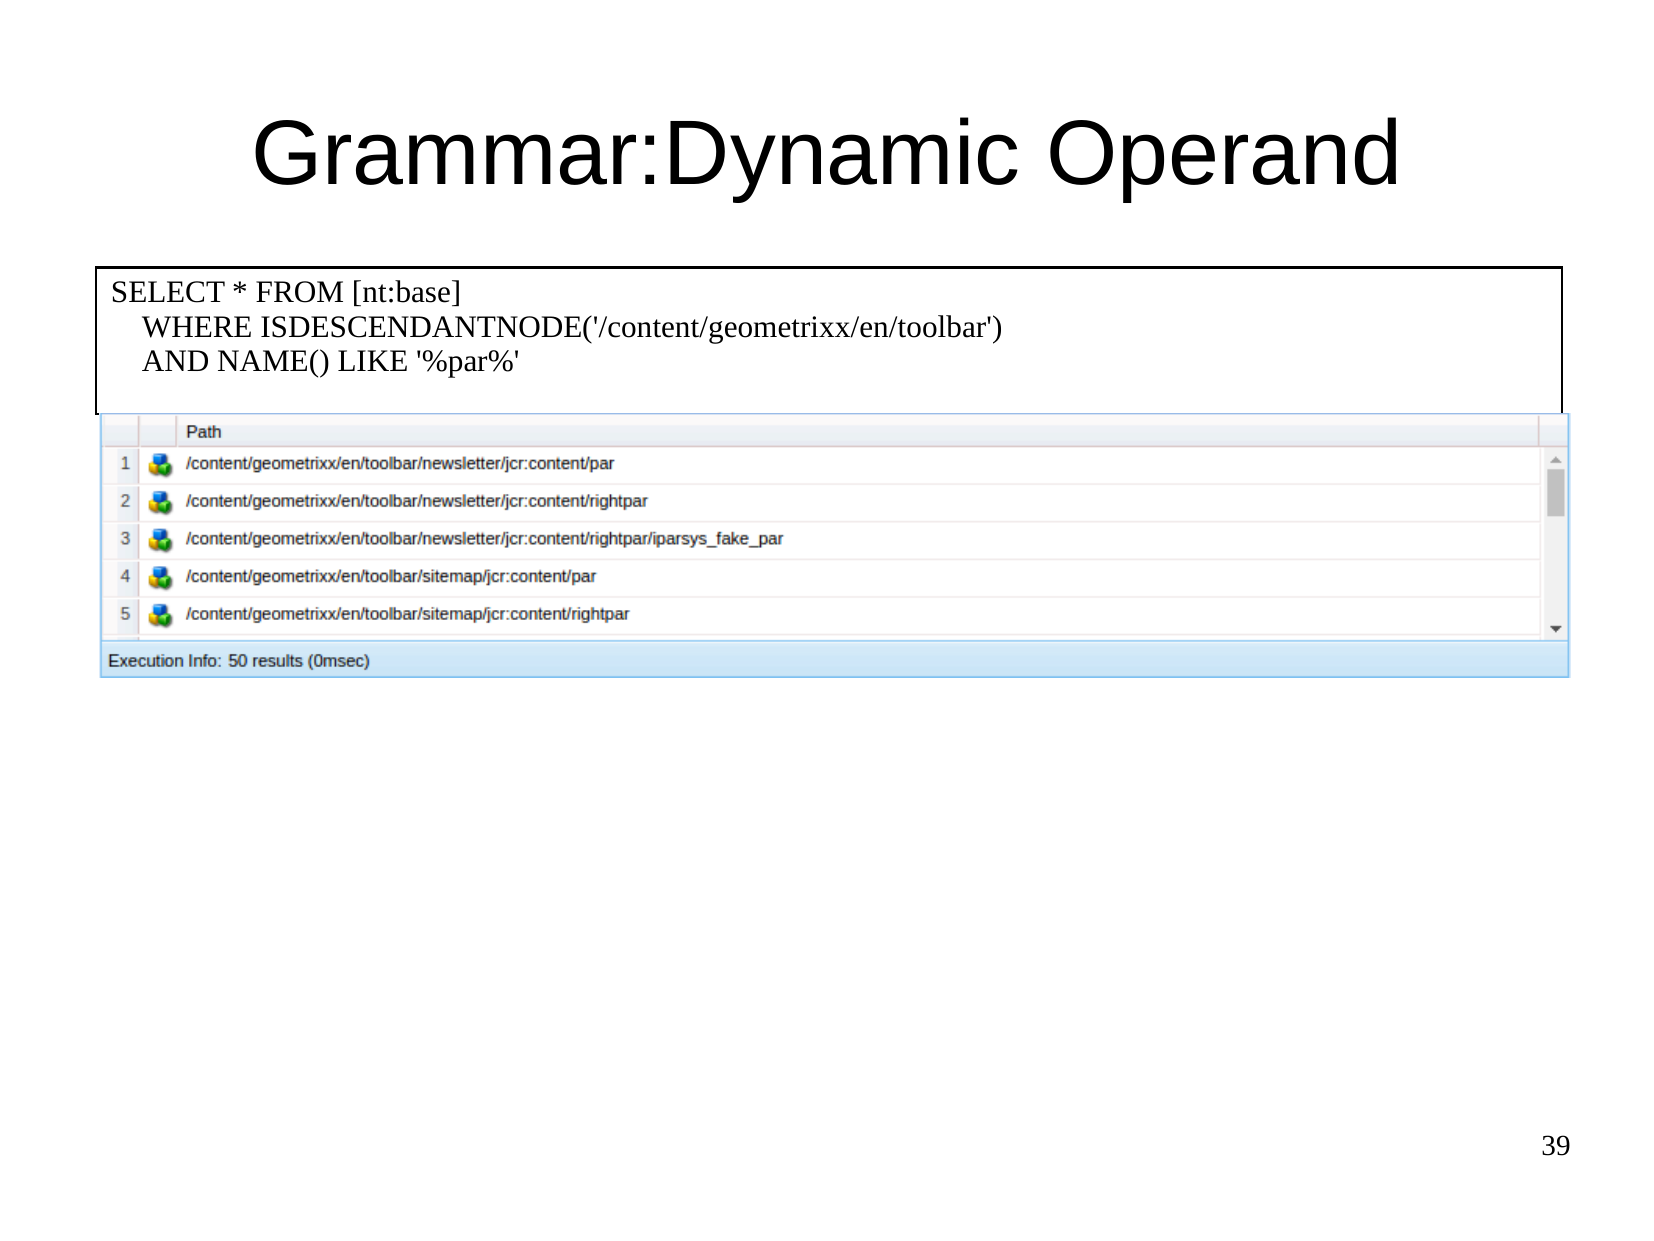

# Grammar:Dynamic Operand
| SELECT \* FROM [nt:base] WHERE ISDESCENDANTNODE('/content/geometrixx/en/toolbar') AND NAME() LIKE '%par%' |
| --- |
39